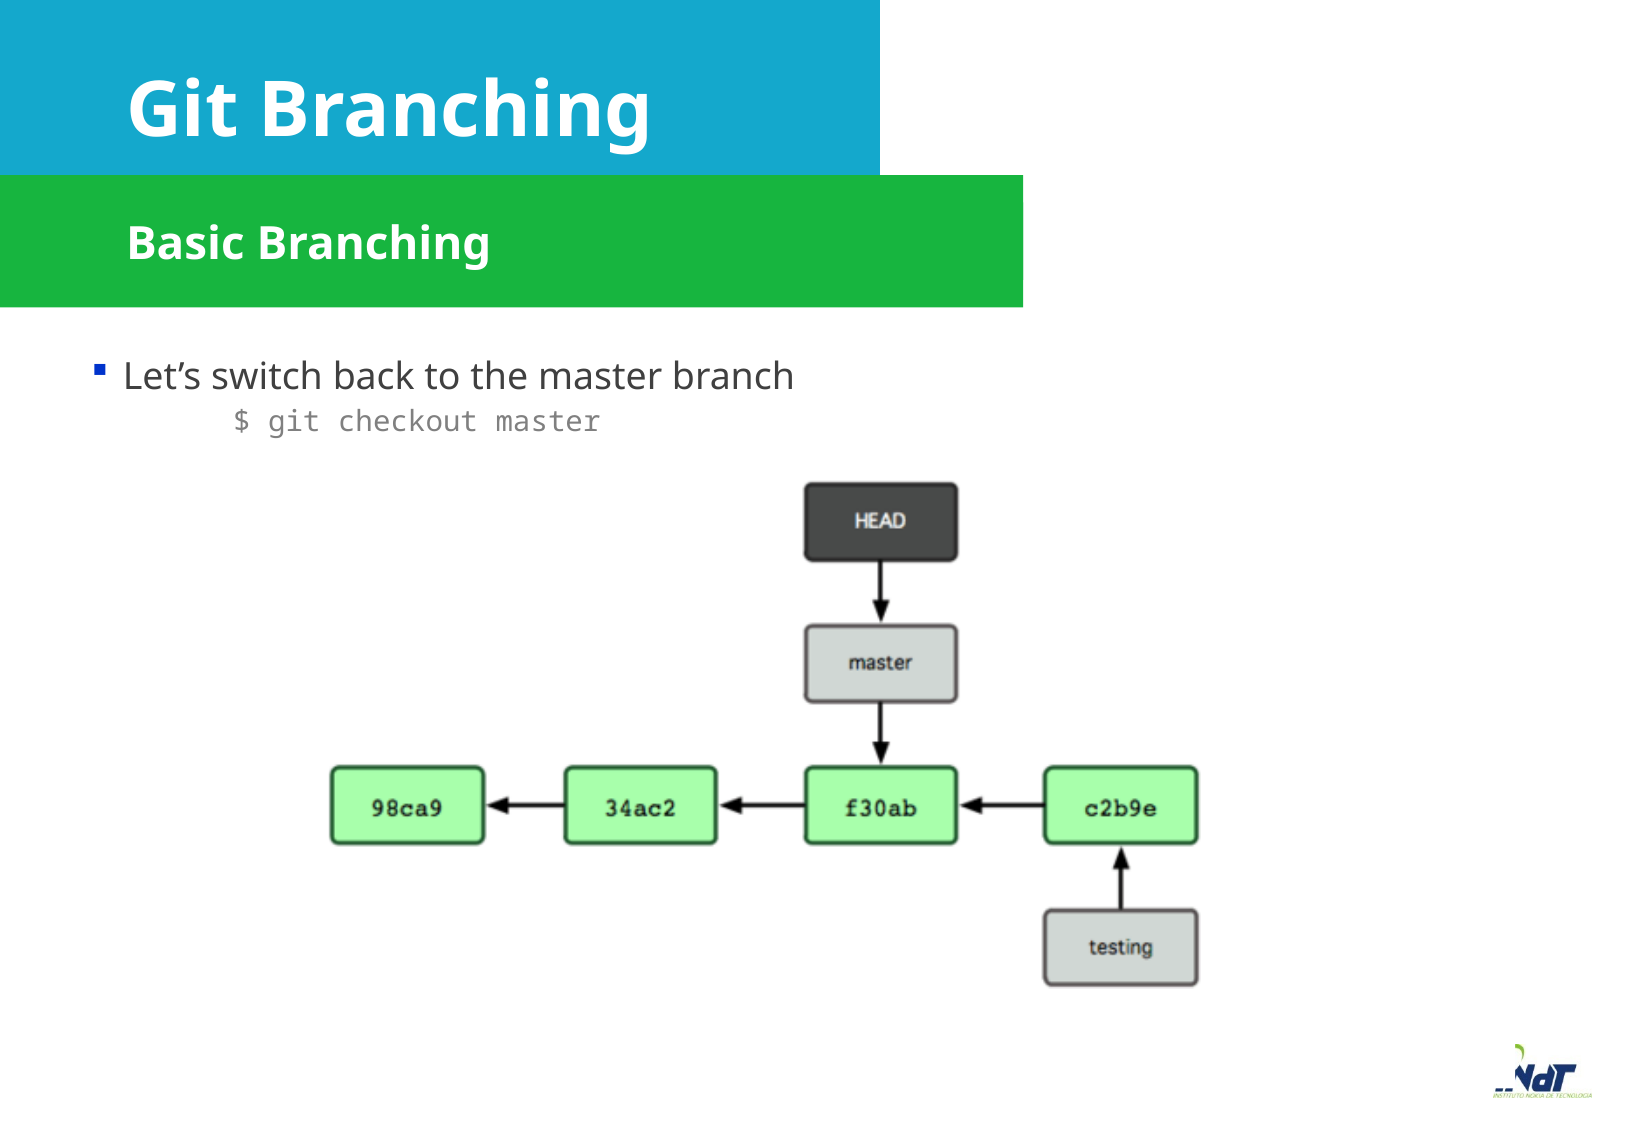

# Git Branching
Basic Branching
Let’s switch back to the master branch
$ git checkout master